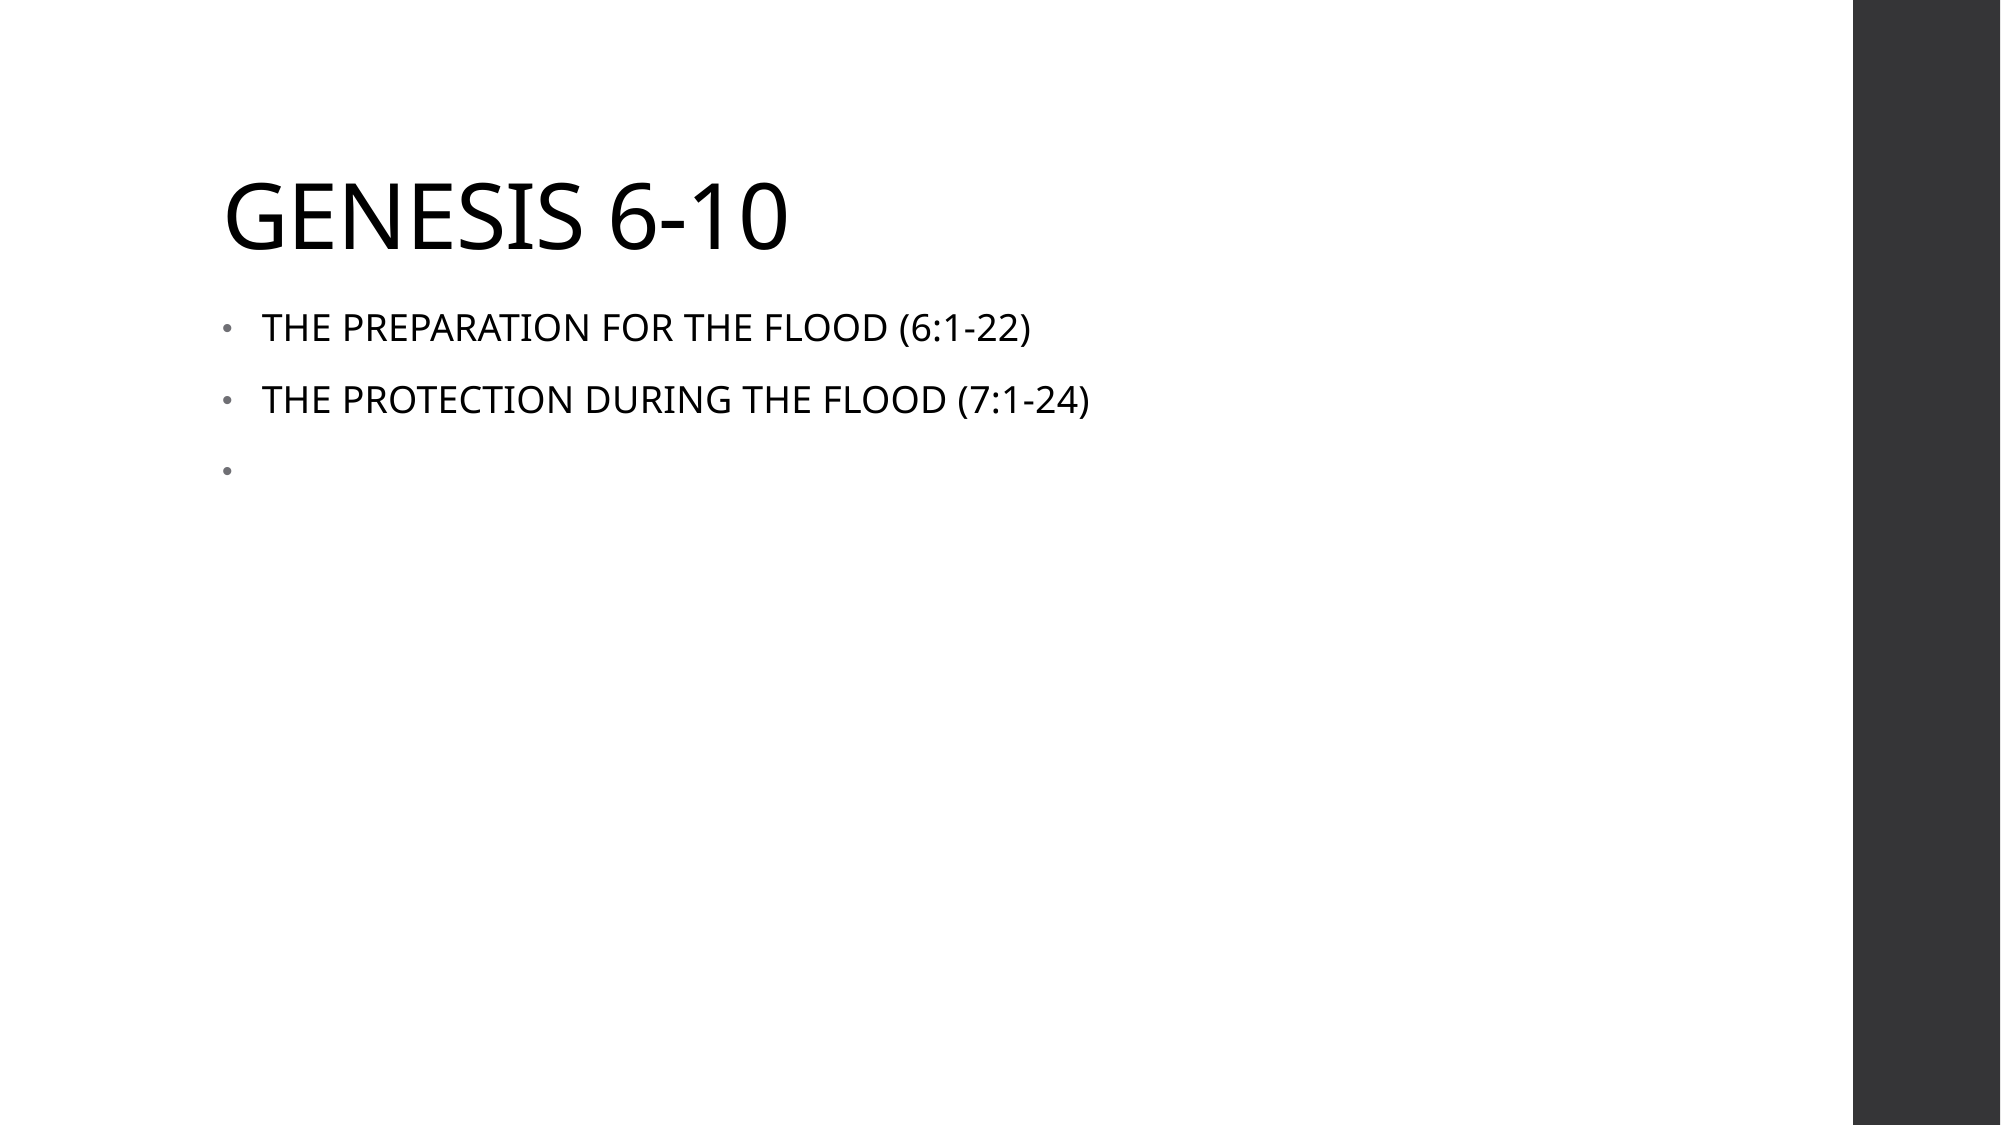

# GENESIS 6-10
 THE PREPARATION FOR THE FLOOD (6:1-22)
 THE PROTECTION DURING THE FLOOD (7:1-24)